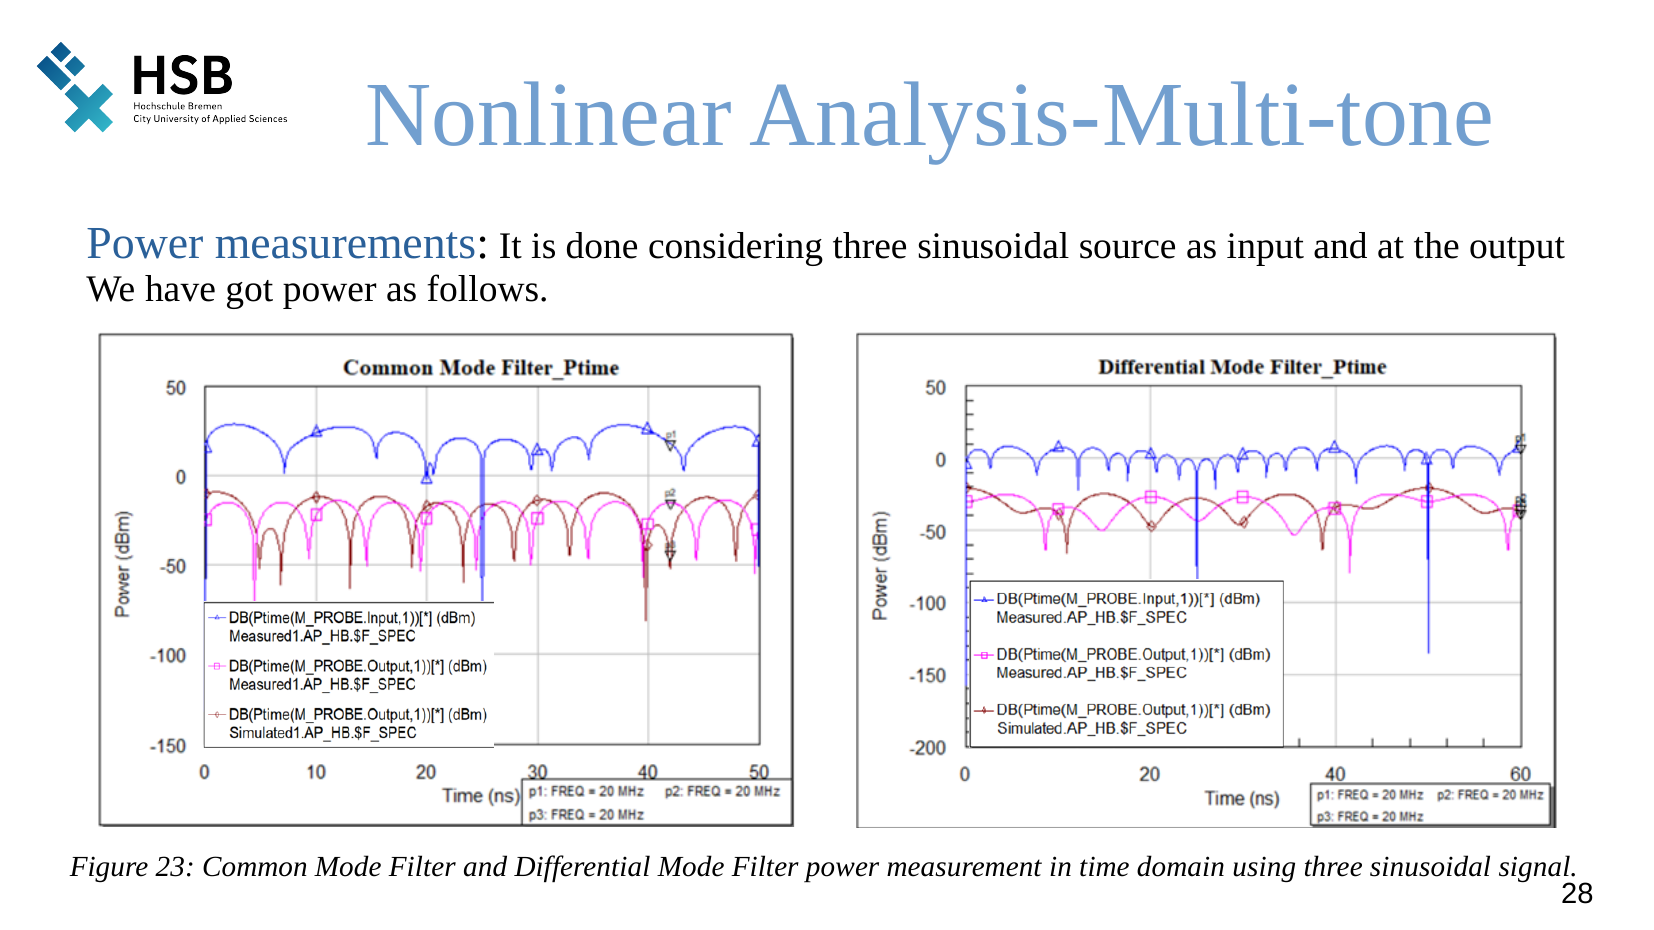

# Nonlinear Analysis-Multi-tone
Power measurements: It is done considering three sinusoidal source as input and at the output
We have got power as follows.
Figure 23: Common Mode Filter and Differential Mode Filter power measurement in time domain using three sinusoidal signal.